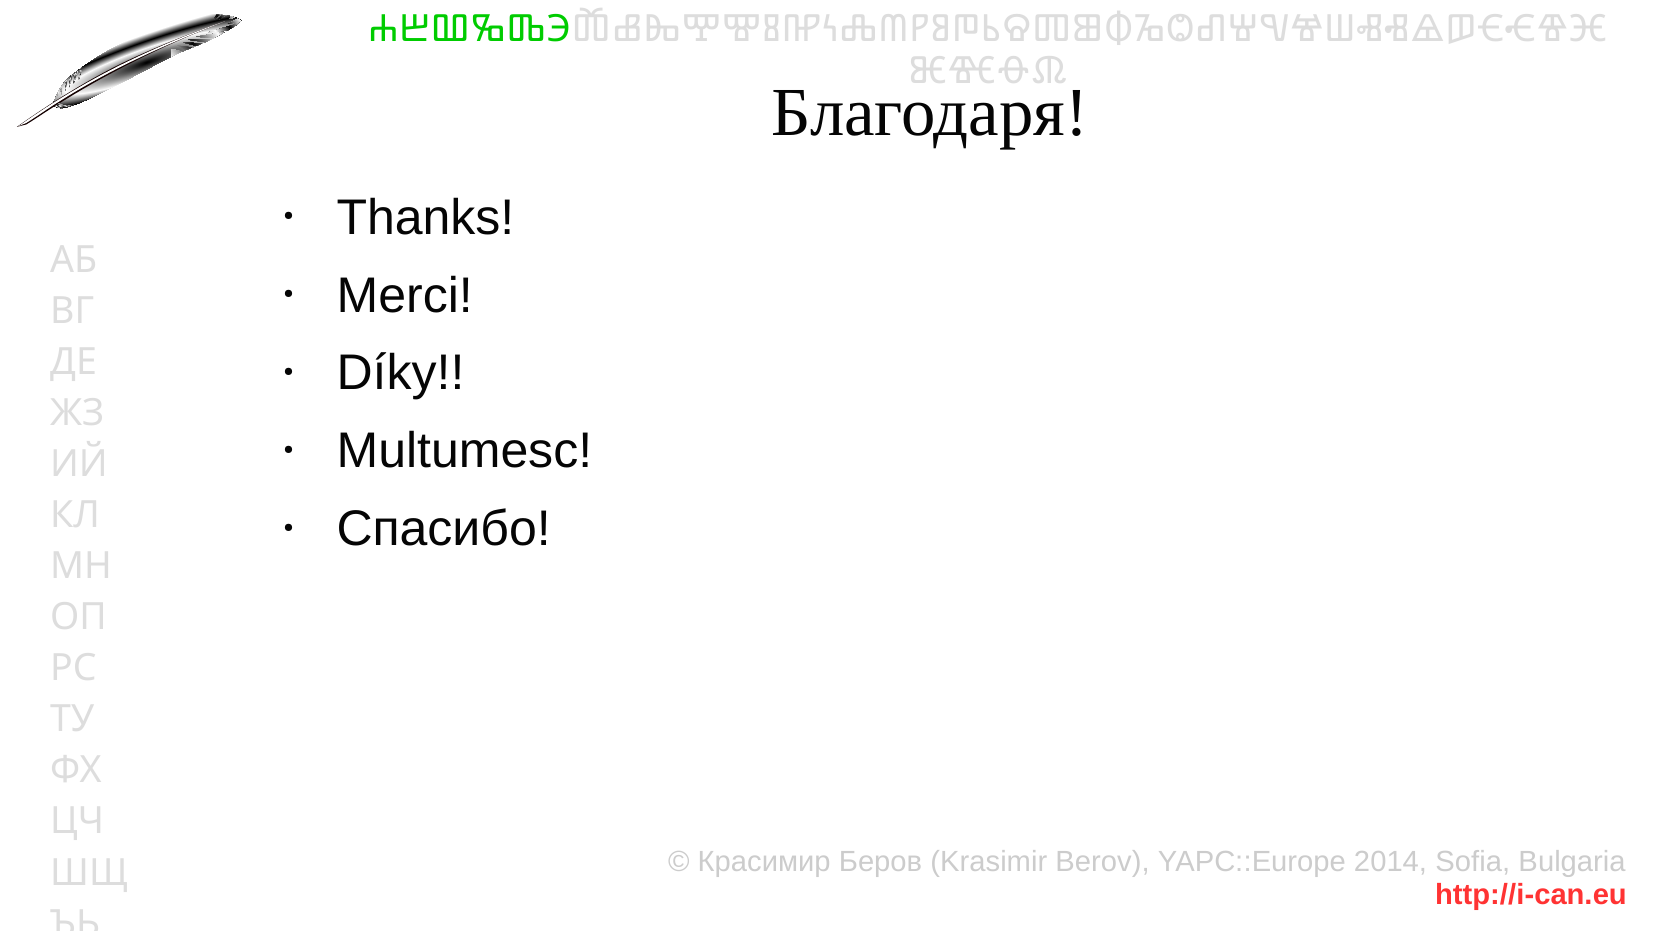

# Благодаря!
Thanks!
Merci!
Díky!!
Multumesc!
Спасибо!